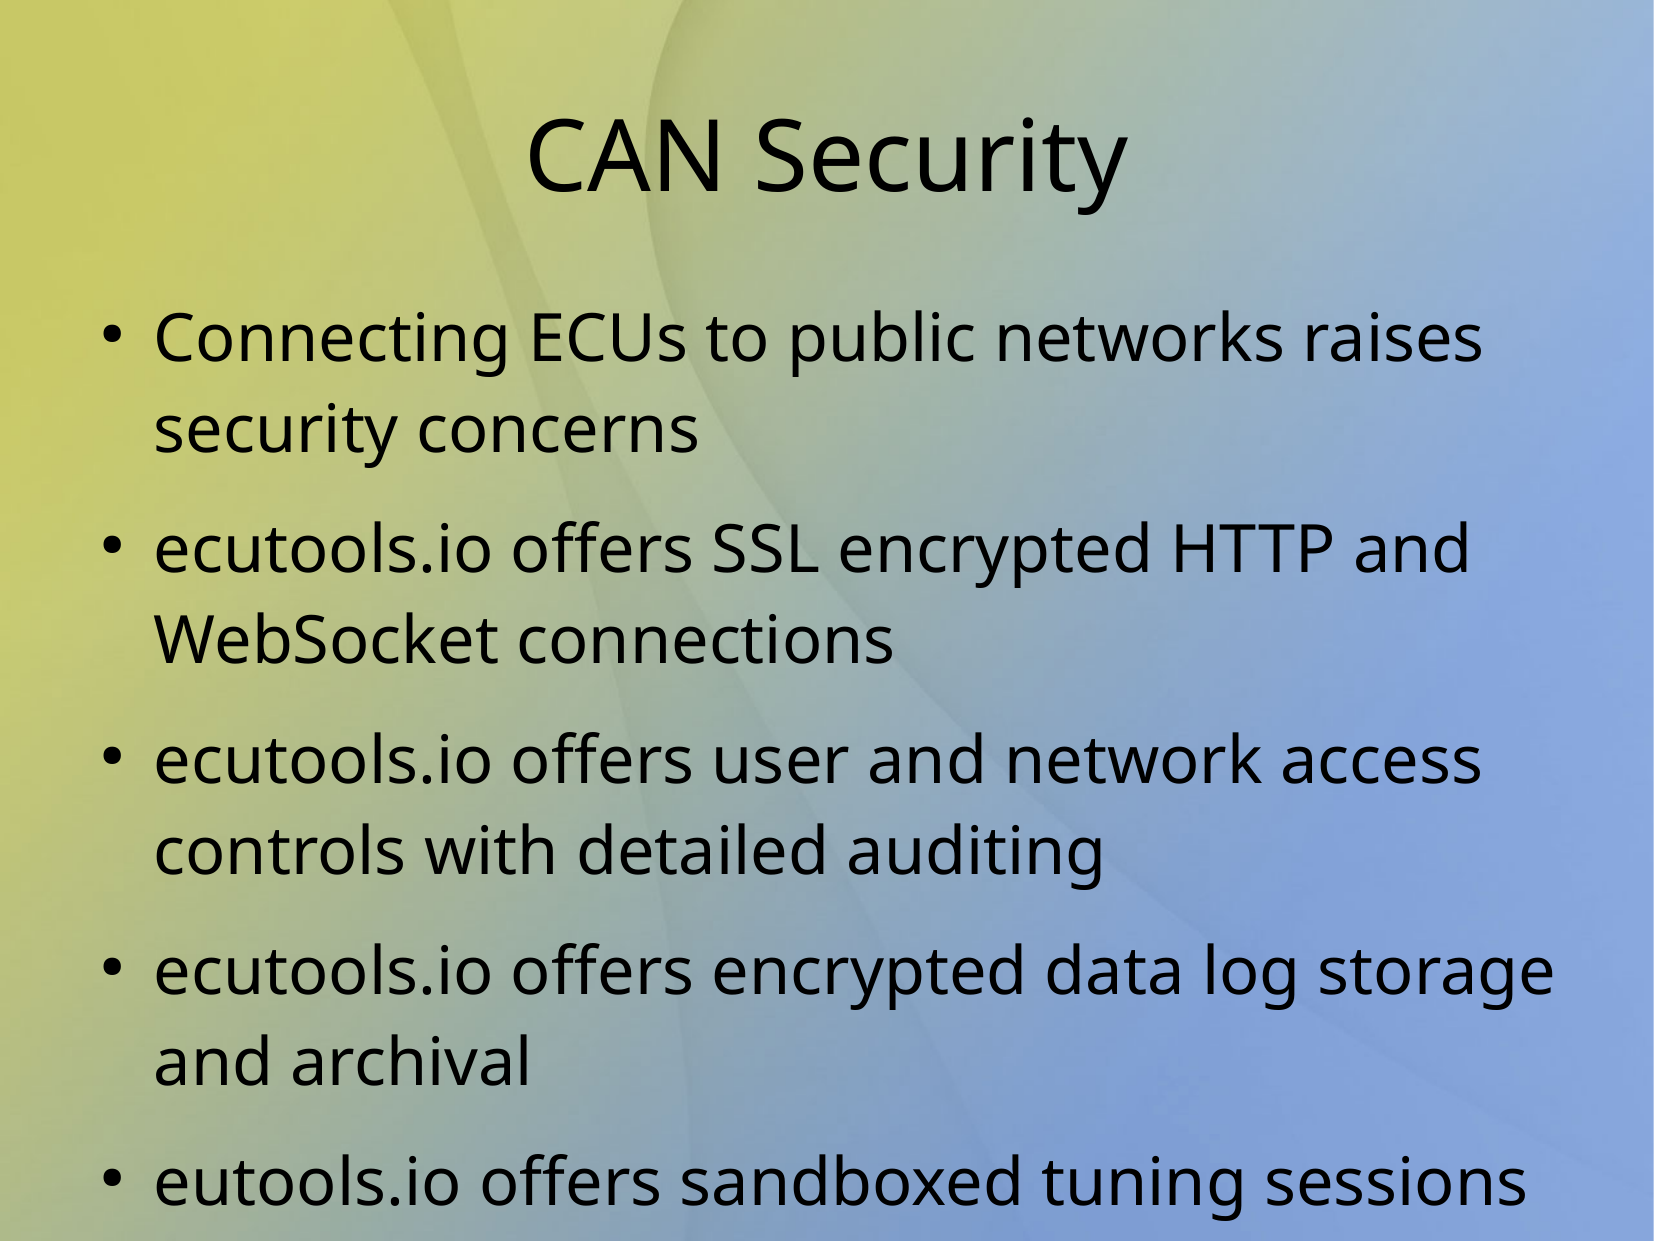

# CAN Security
Connecting ECUs to public networks raises security concerns
ecutools.io offers SSL encrypted HTTP and WebSocket connections
ecutools.io offers user and network access controls with detailed auditing
ecutools.io offers encrypted data log storage and archival
eutools.io offers sandboxed tuning sessions